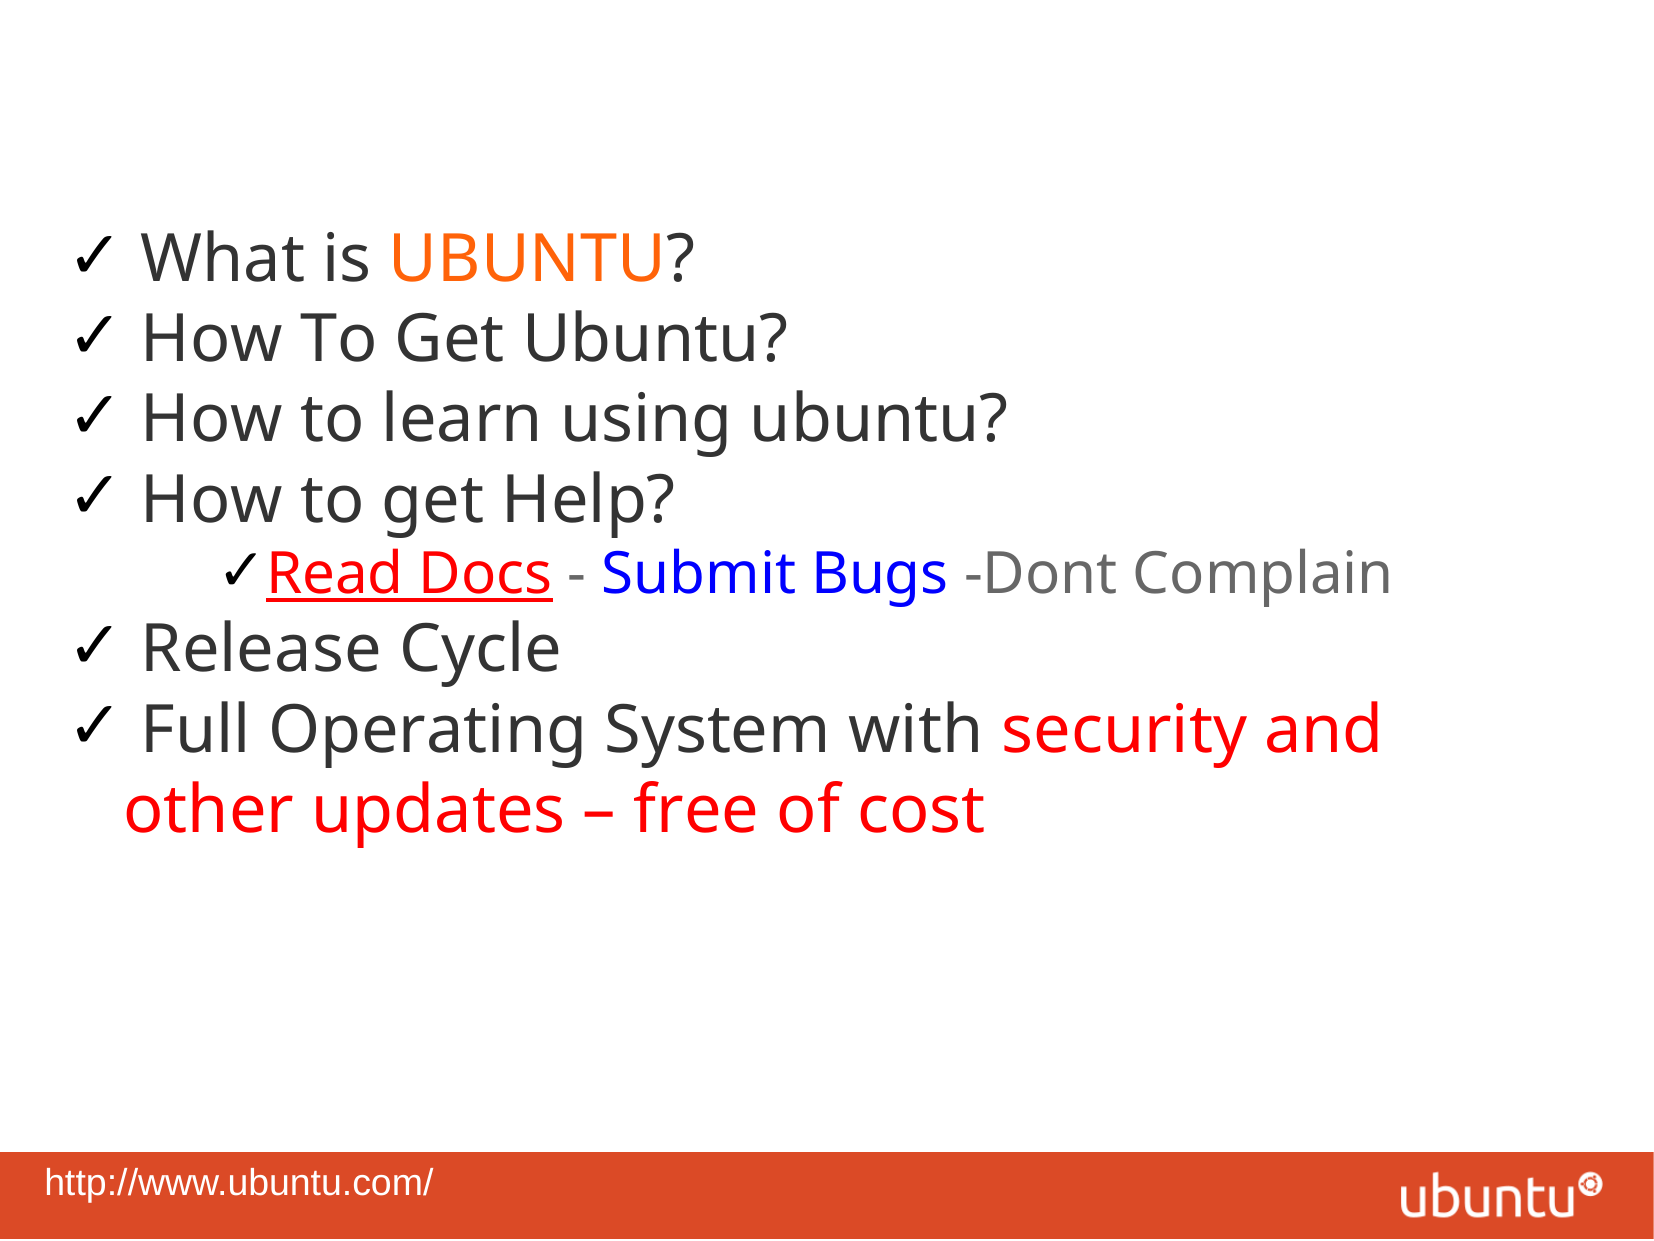

# Get Started
 What is UBUNTU?
 How To Get Ubuntu?
 How to learn using ubuntu?
 How to get Help?
Read Docs - Submit Bugs -Dont Complain
 Release Cycle
 Full Operating System with security and other updates – free of cost
http://www.ubuntu.com/